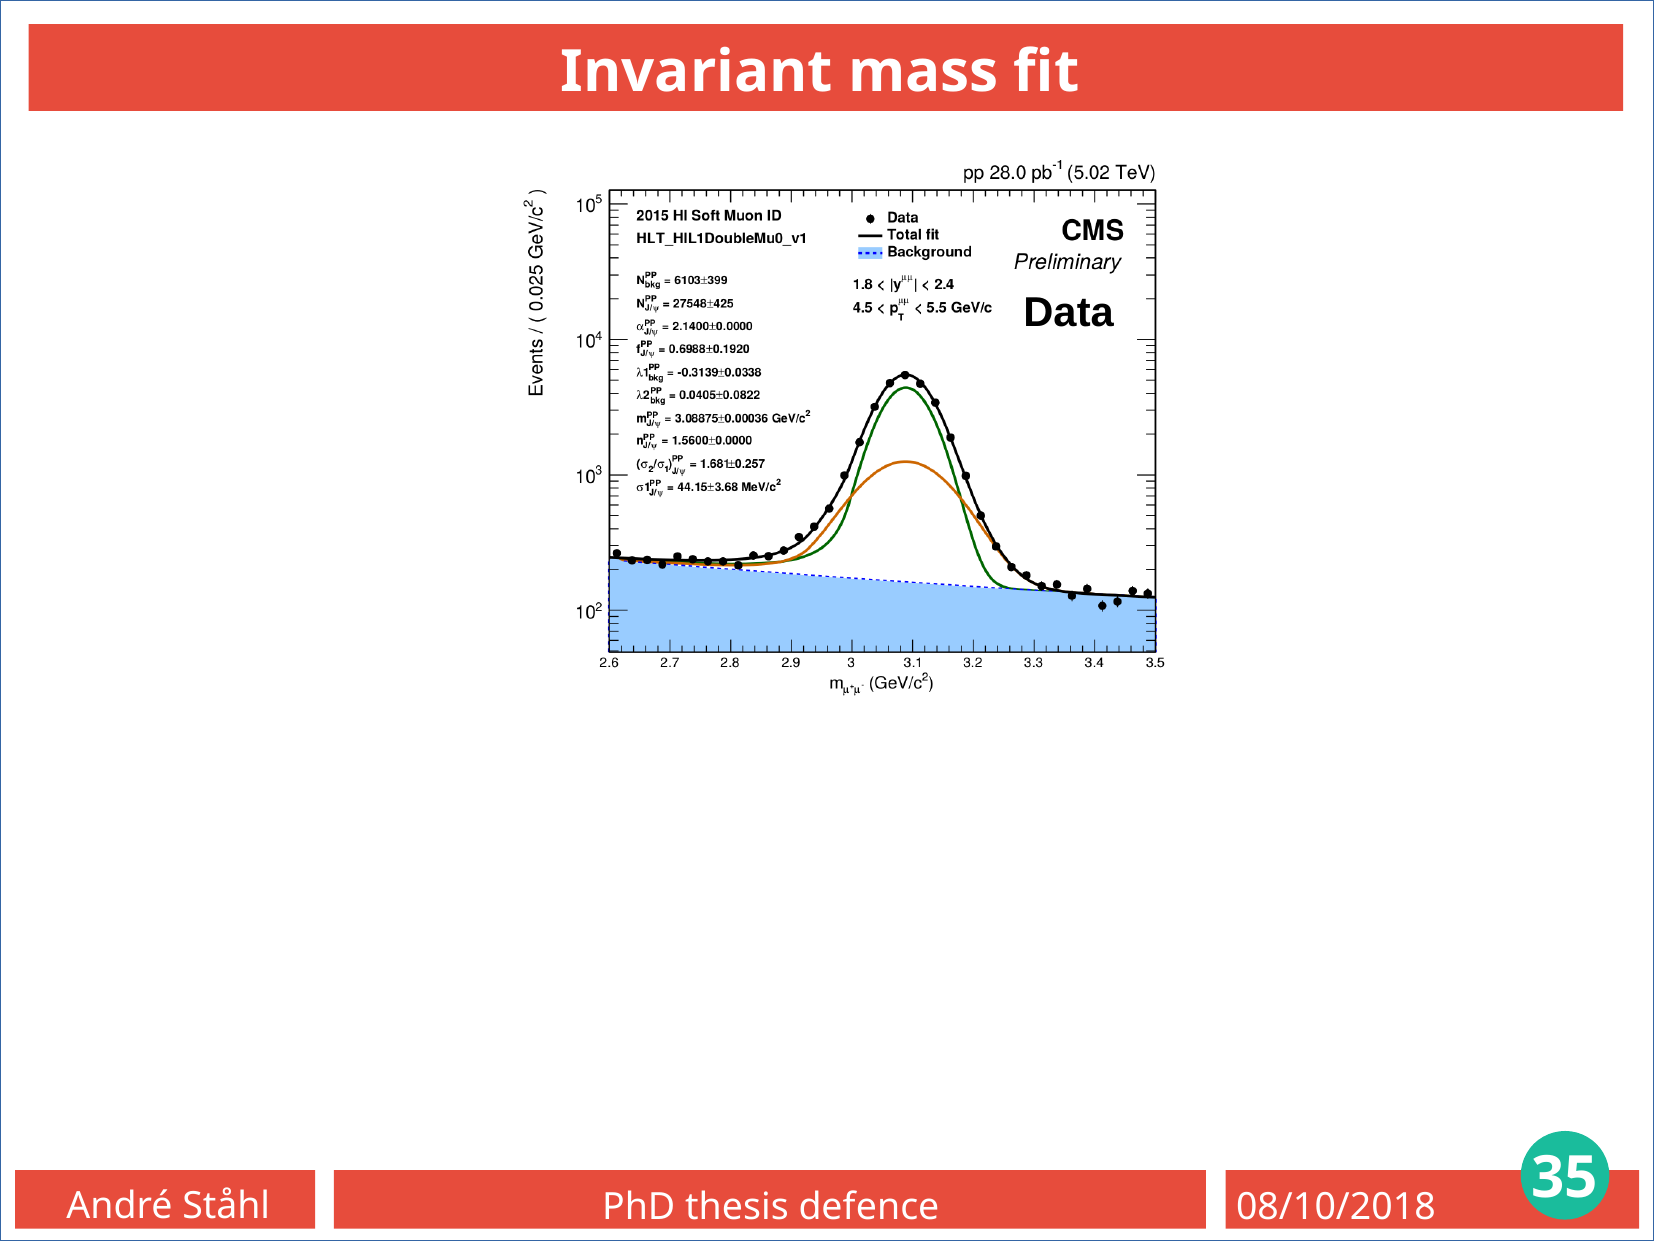

# Invariant mass fit
Data
35
08/10/2018